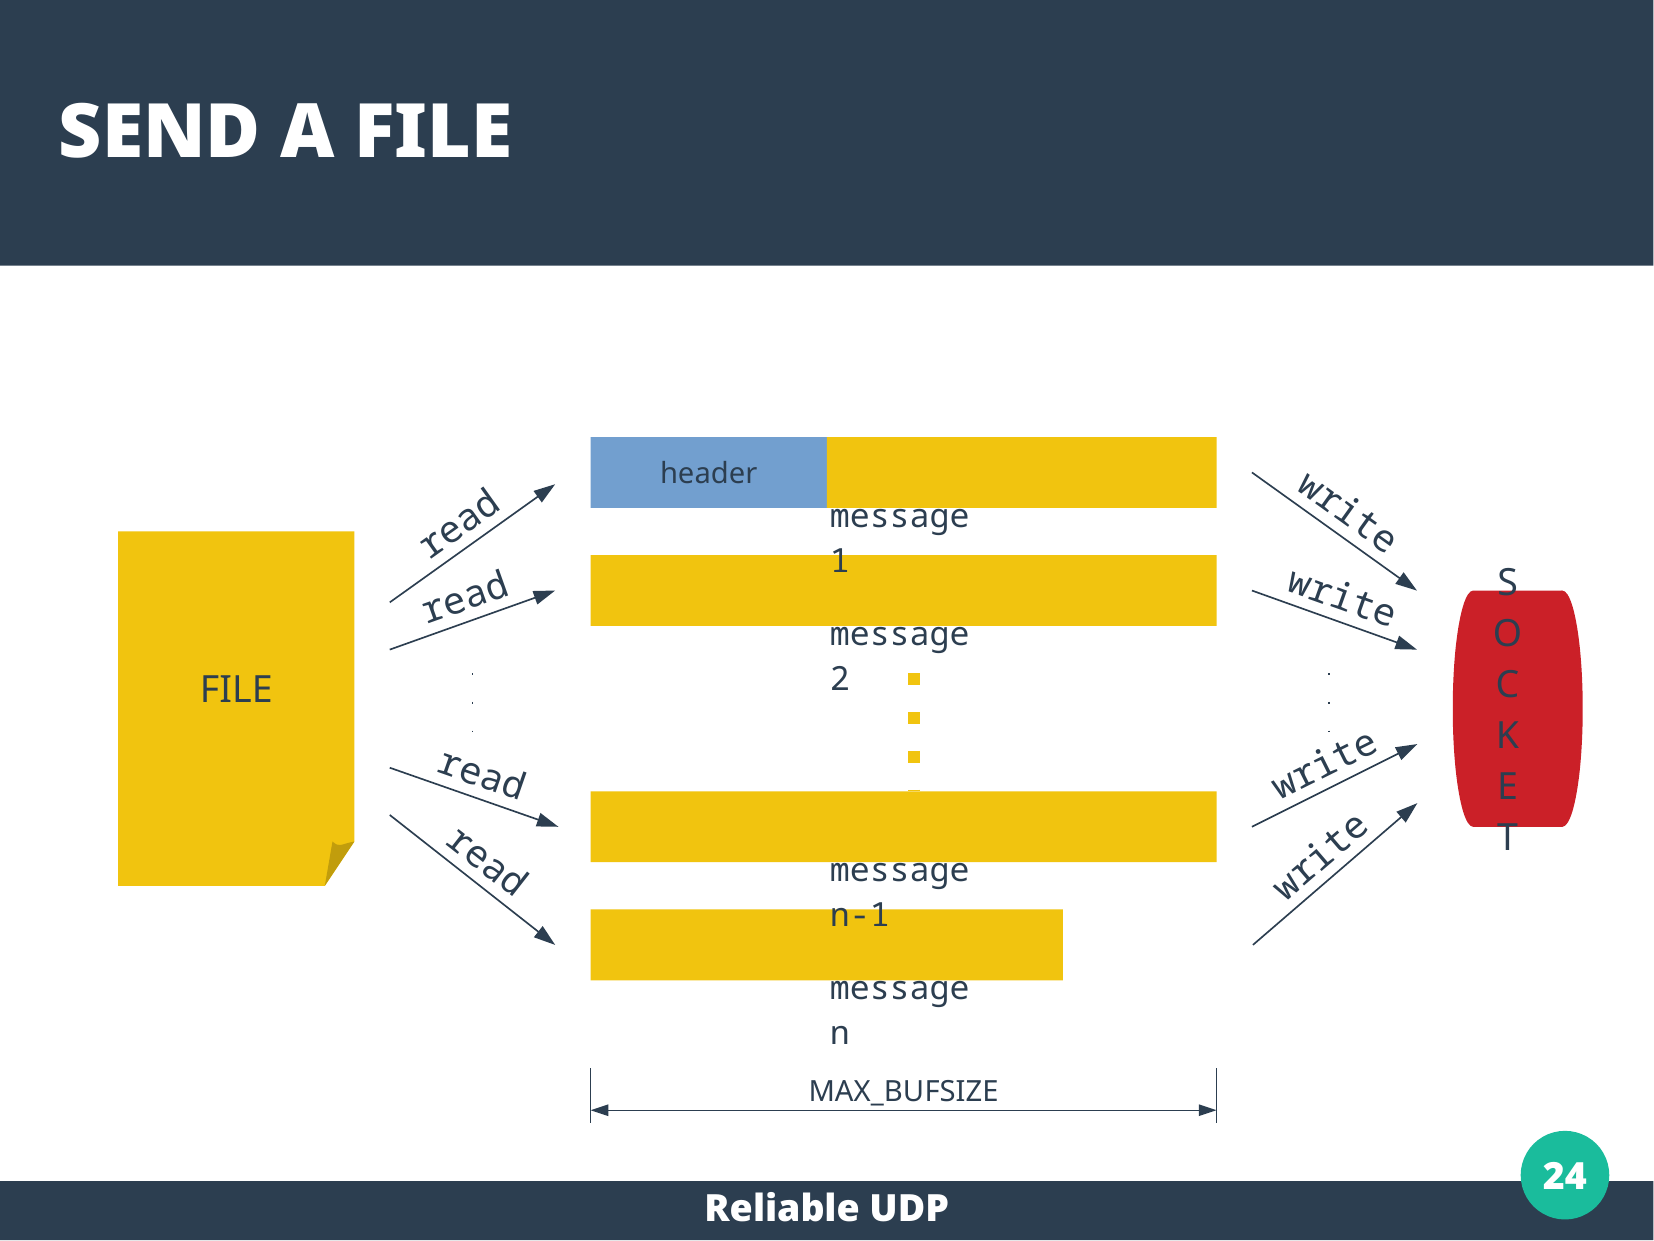

# SEND A FILE
header
write
read
message 1
FILE
read
write
S
O
C
K
E
T
message 2
write
read
write
read
message n-1
message n
24
Reliable UDP